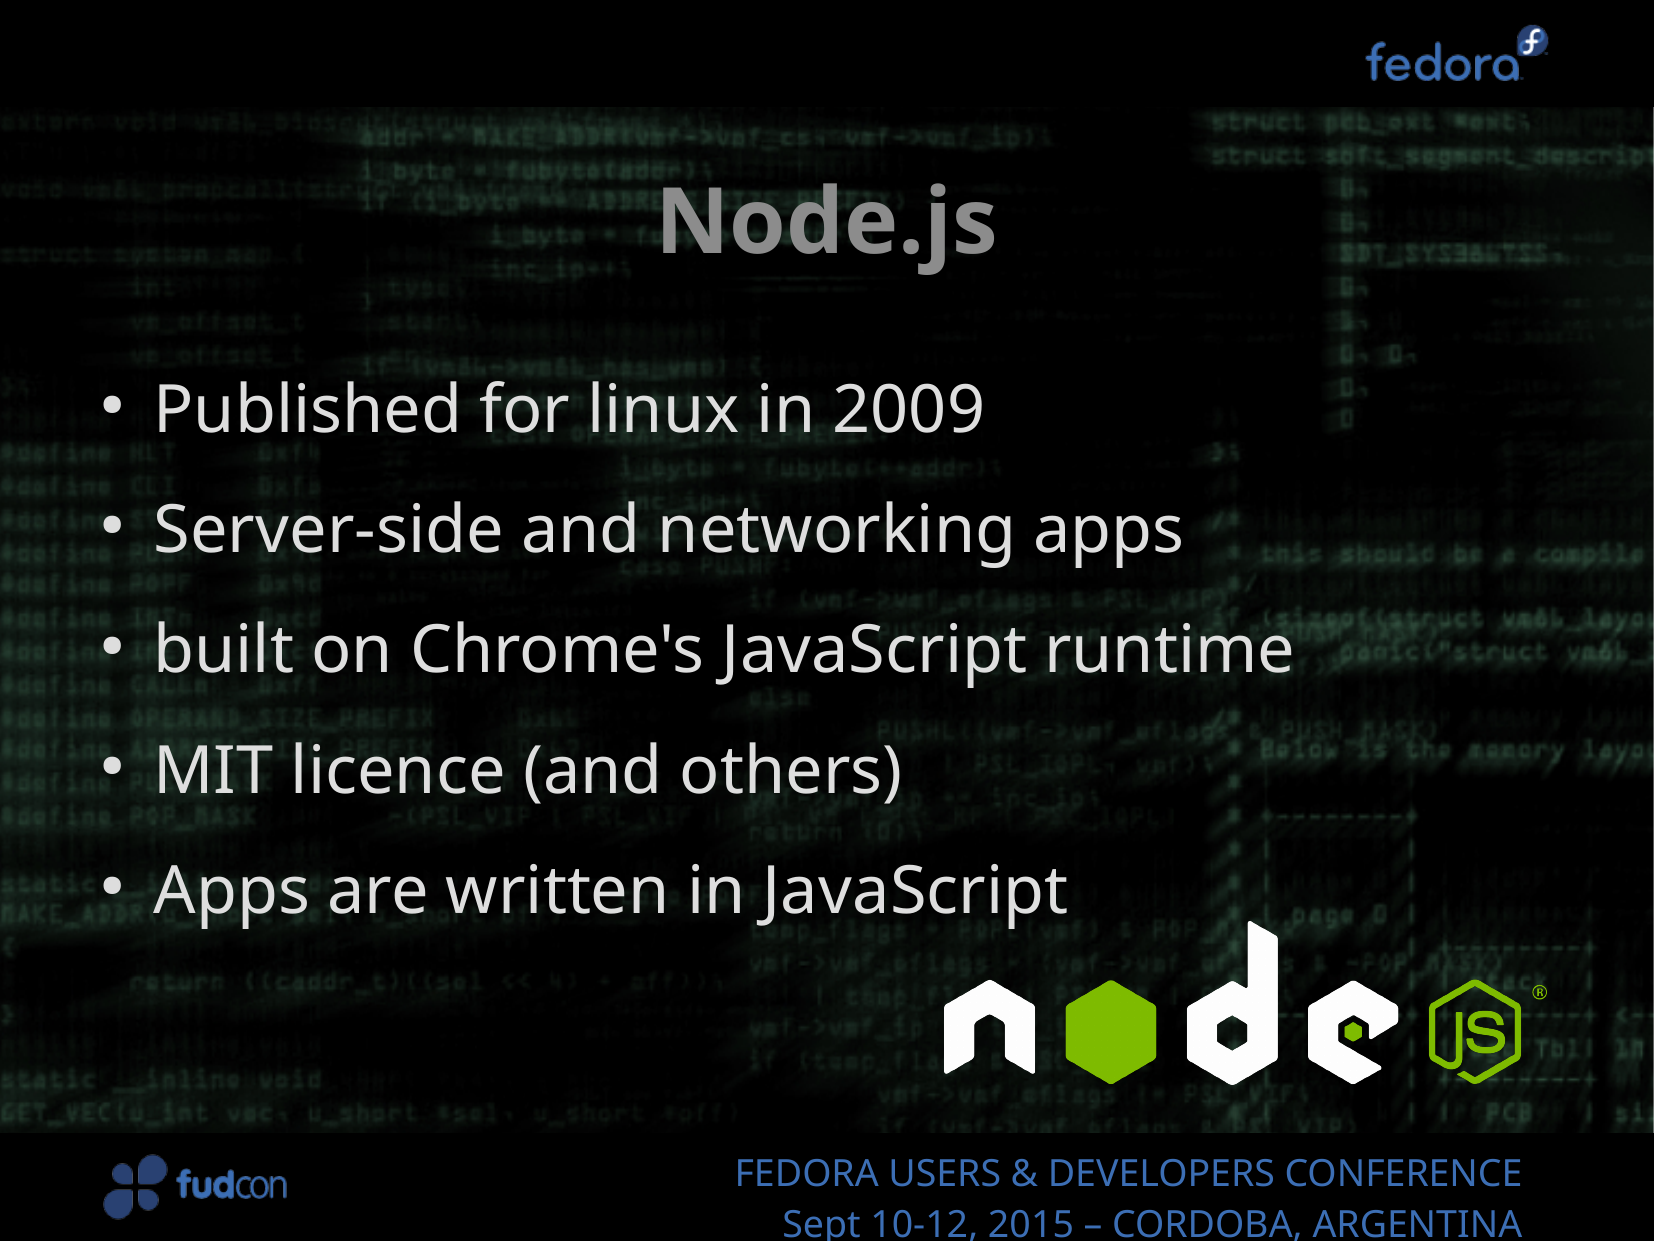

# Node.js
Published for linux in 2009
Server-side and networking apps
built on Chrome's JavaScript runtime
MIT licence (and others)
Apps are written in JavaScript